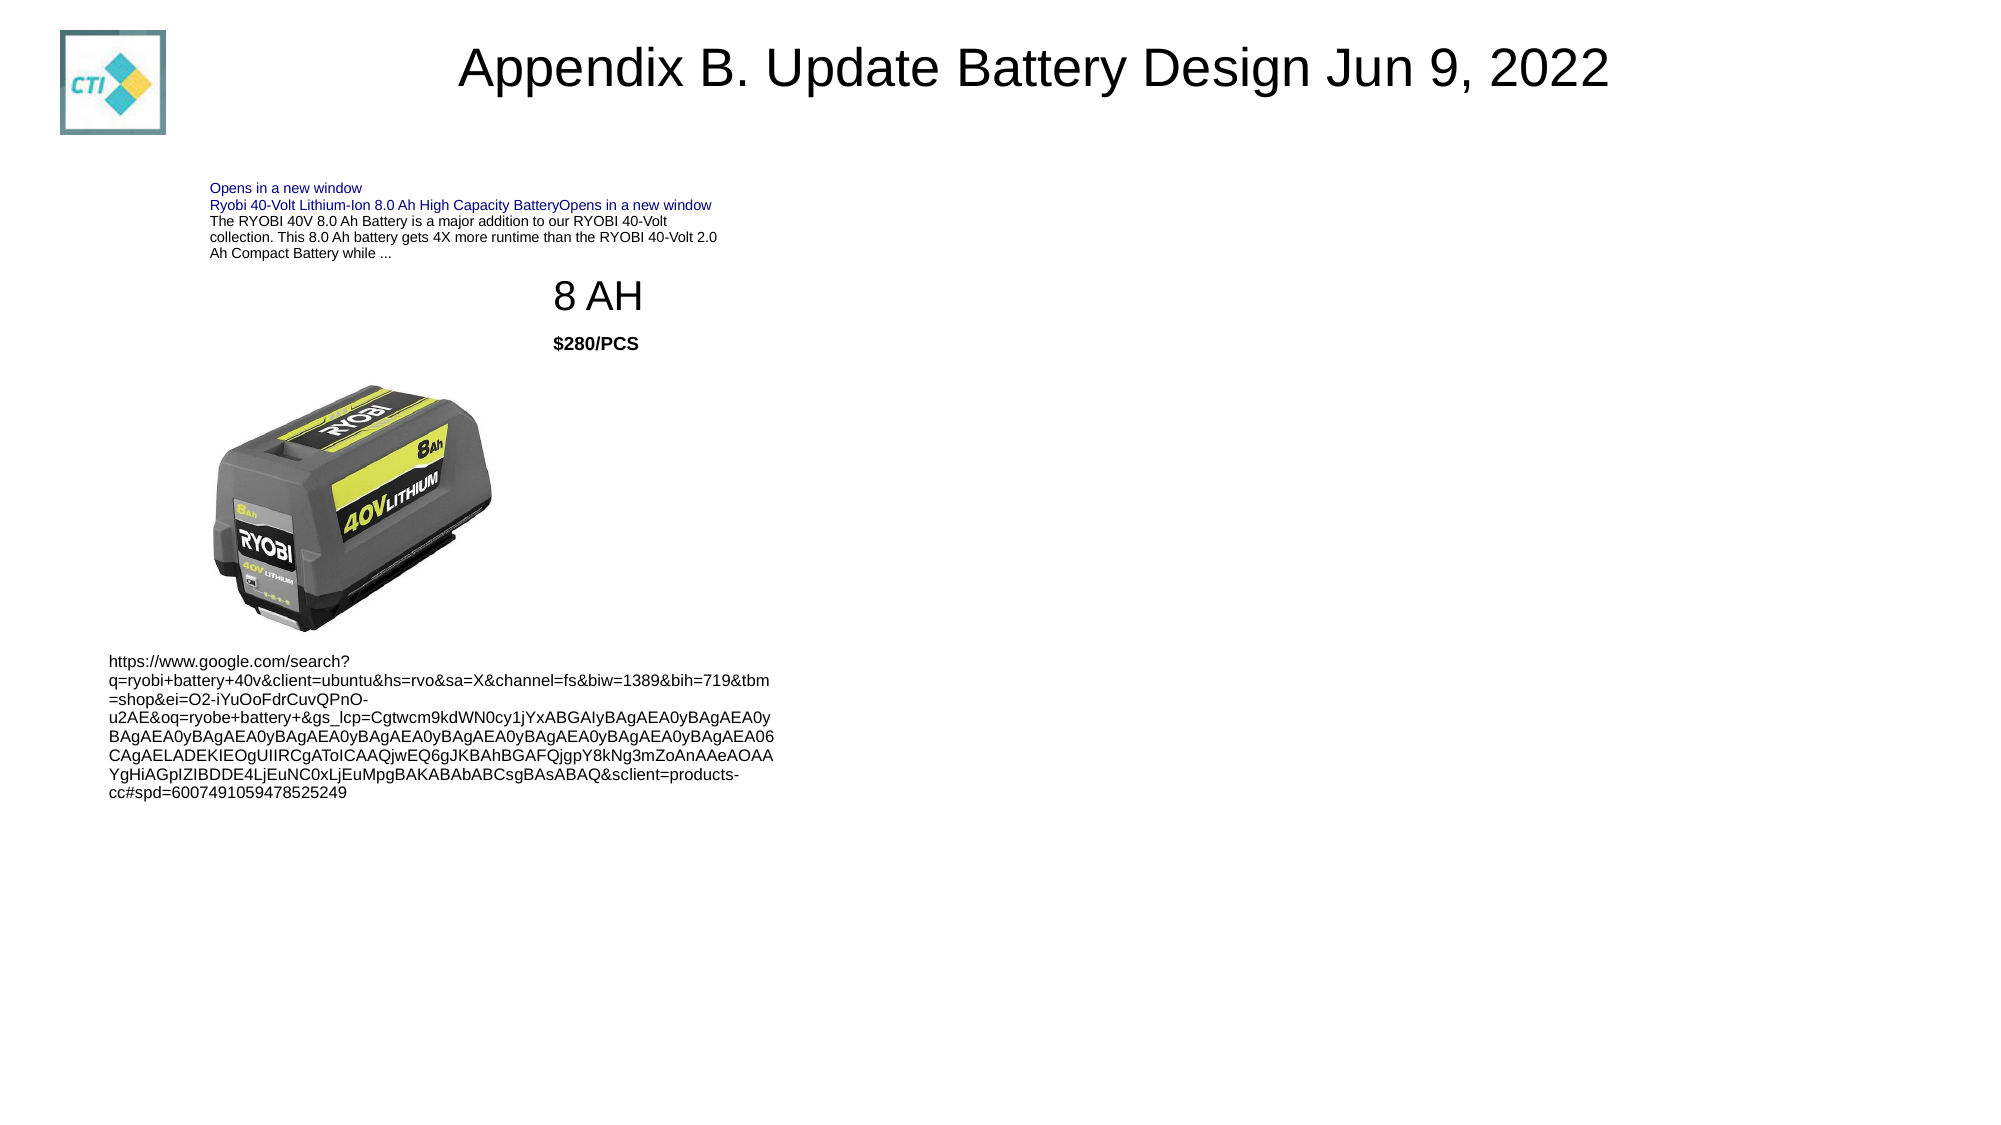

Appendix B. Update Battery Design Jun 9, 2022
Opens in a new windowRyobi 40-Volt Lithium-Ion 8.0 Ah High Capacity BatteryOpens in a new window
The RYOBI 40V 8.0 Ah Battery is a major addition to our RYOBI 40-Volt collection. This 8.0 Ah battery gets 4X more runtime than the RYOBI 40-Volt 2.0 Ah Compact Battery while ...
8 AH
$280/PCS
https://www.google.com/search?q=ryobi+battery+40v&client=ubuntu&hs=rvo&sa=X&channel=fs&biw=1389&bih=719&tbm=shop&ei=O2-iYuOoFdrCuvQPnO-u2AE&oq=ryobe+battery+&gs_lcp=Cgtwcm9kdWN0cy1jYxABGAIyBAgAEA0yBAgAEA0yBAgAEA0yBAgAEA0yBAgAEA0yBAgAEA0yBAgAEA0yBAgAEA0yBAgAEA0yBAgAEA06CAgAELADEKIEOgUIIRCgAToICAAQjwEQ6gJKBAhBGAFQjgpY8kNg3mZoAnAAeAOAAYgHiAGpIZIBDDE4LjEuNC0xLjEuMpgBAKABAbABCsgBAsABAQ&sclient=products-cc#spd=6007491059478525249